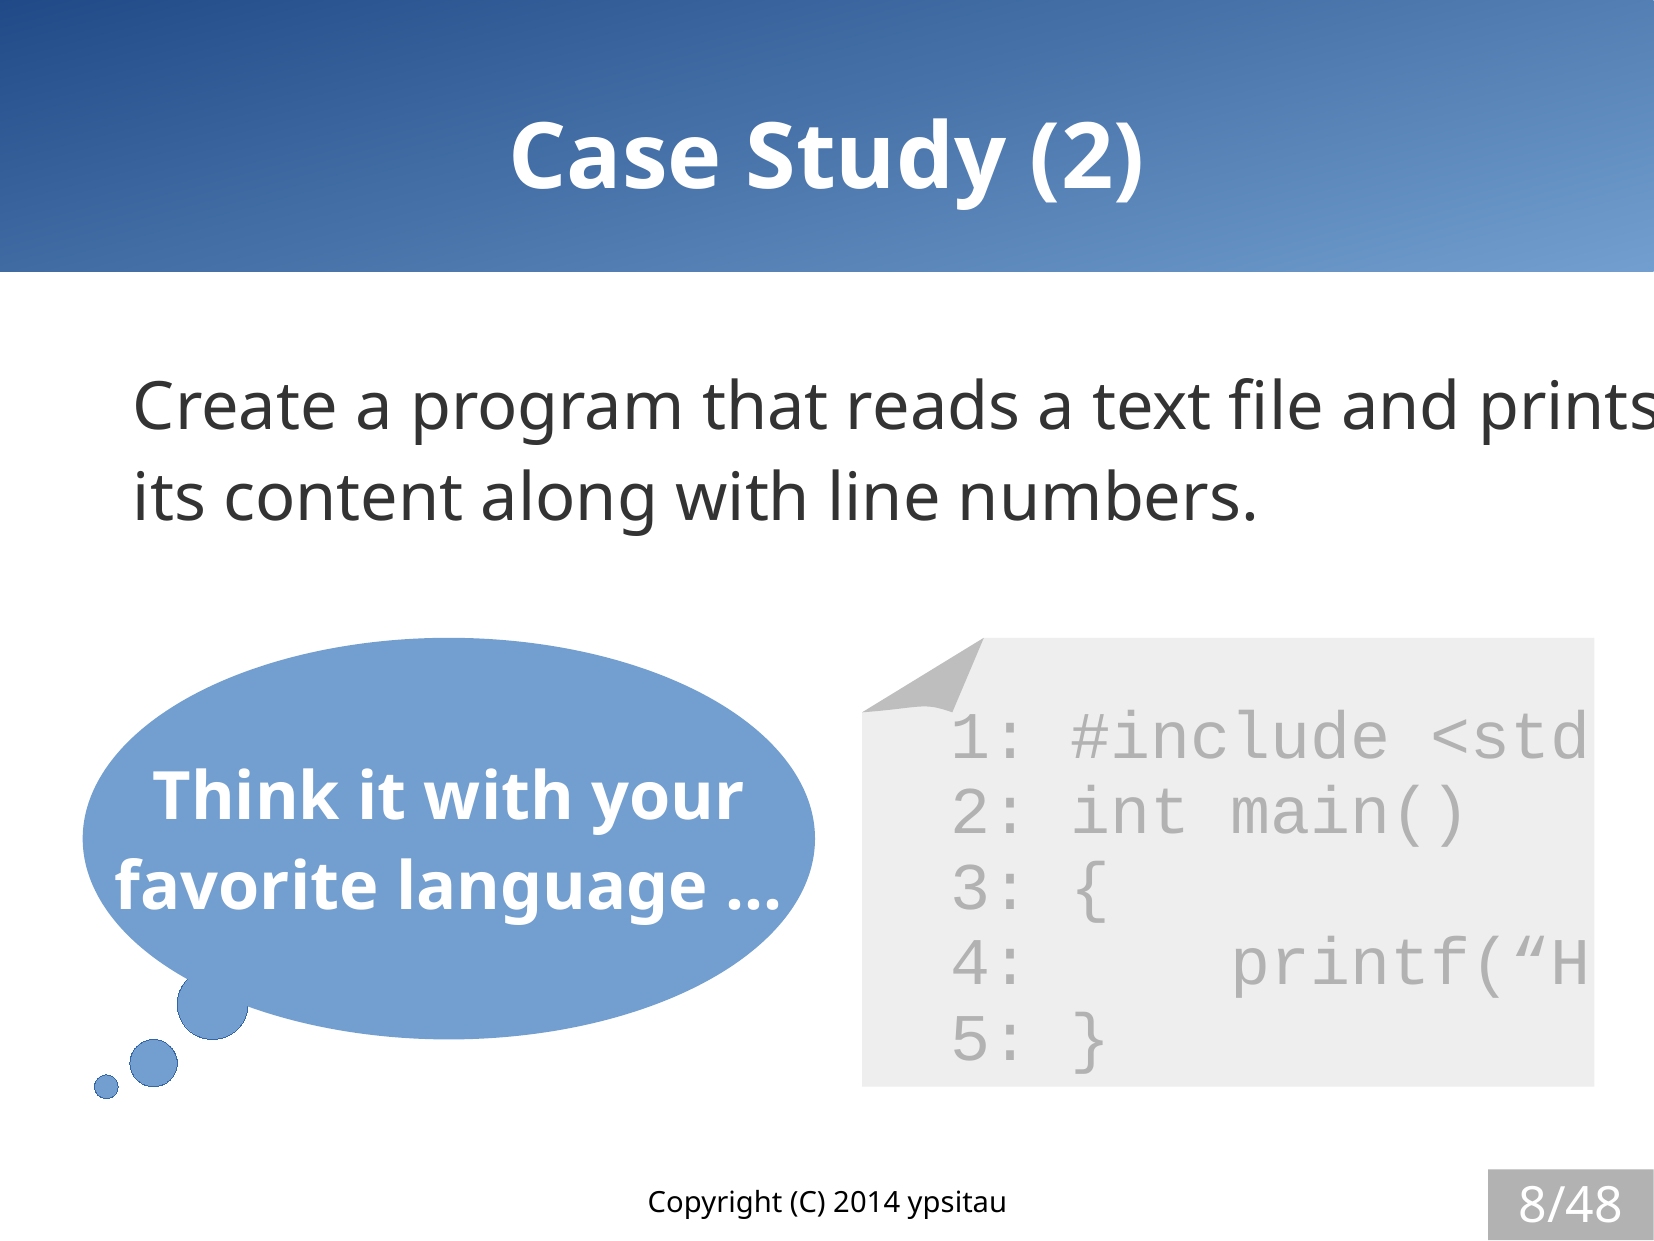

# Case Study (2)
Create a program that reads a text file and prints
its content along with line numbers.
Think it with your
favorite language …
1: #include <std
2: int main()
3: {
4: printf(“H
5: }
8
Copyright (C) 2014 ypsitau